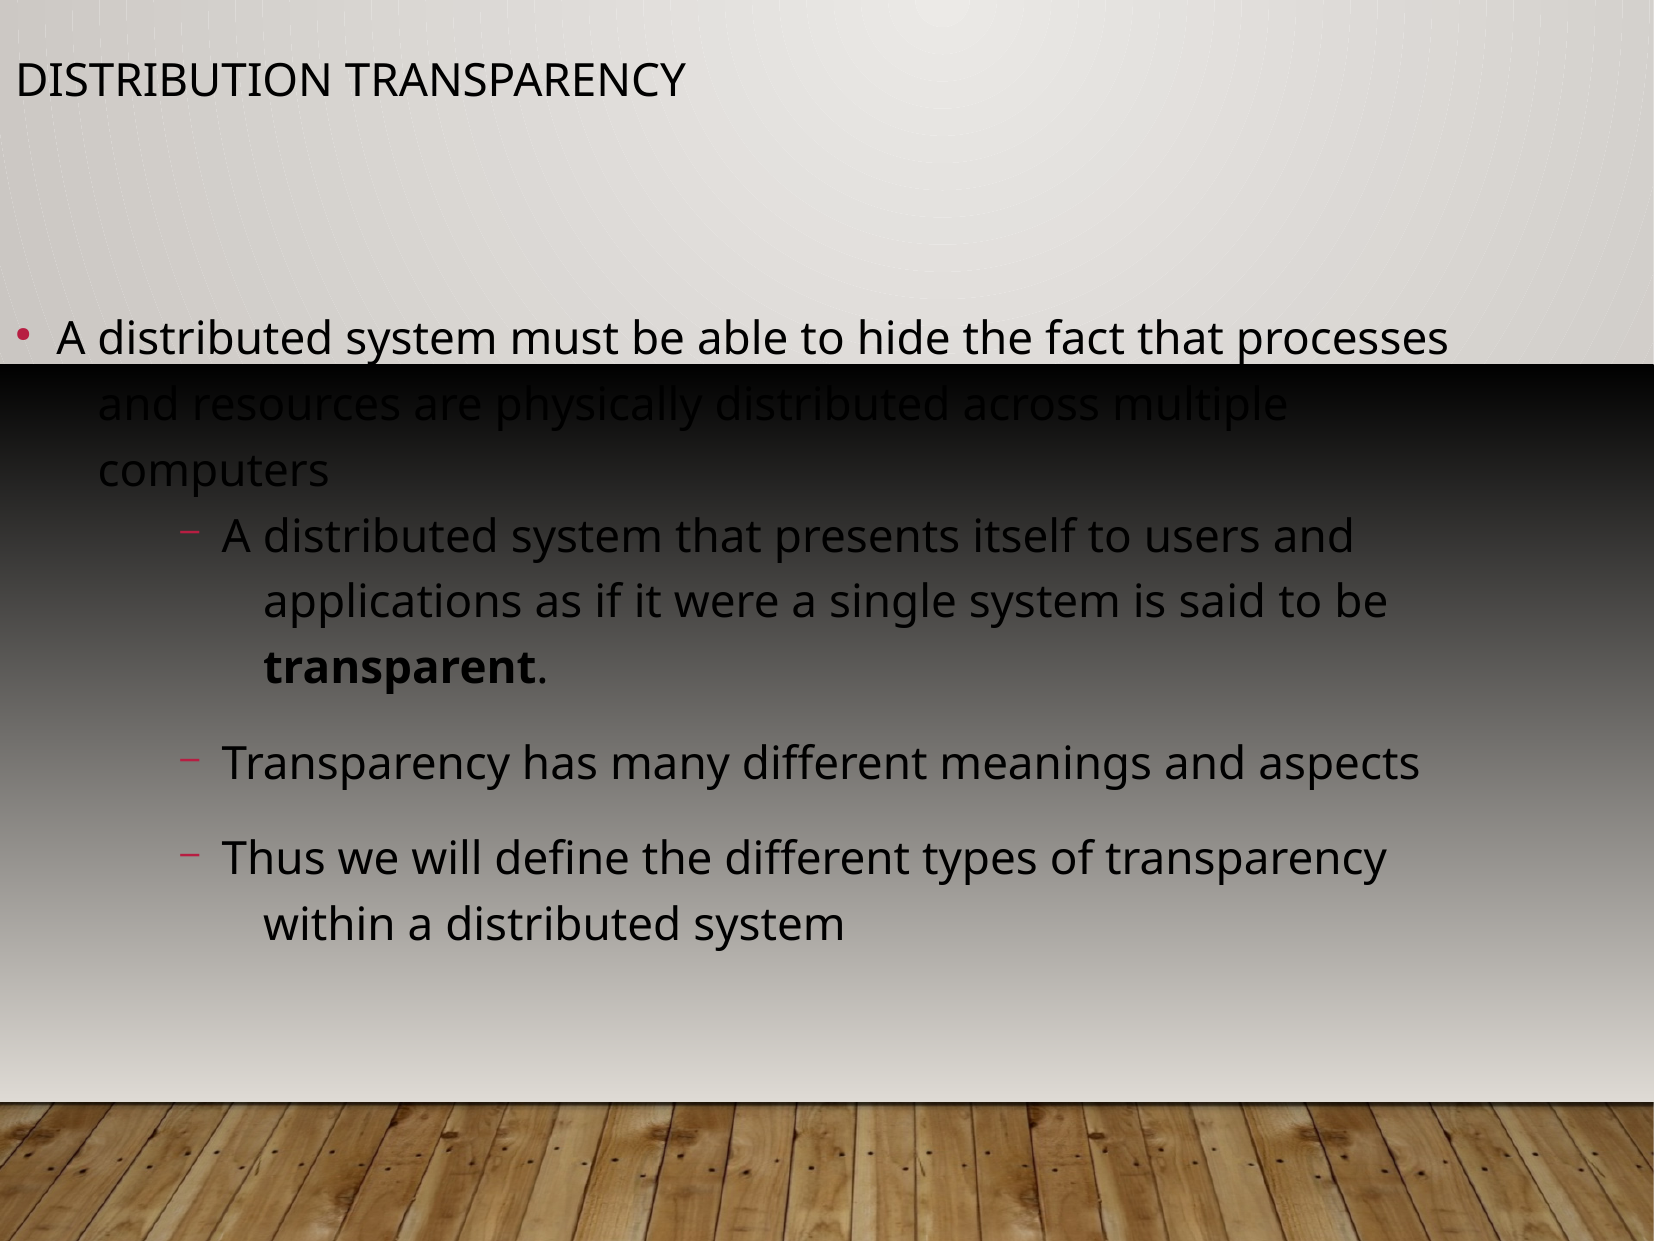

# Distribution Transparency
A distributed system must be able to hide the fact that processes and resources are physically distributed across multiple computers
A distributed system that presents itself to users and applications as if it were a single system is said to be transparent.
Transparency has many different meanings and aspects
Thus we will define the different types of transparency within a distributed system